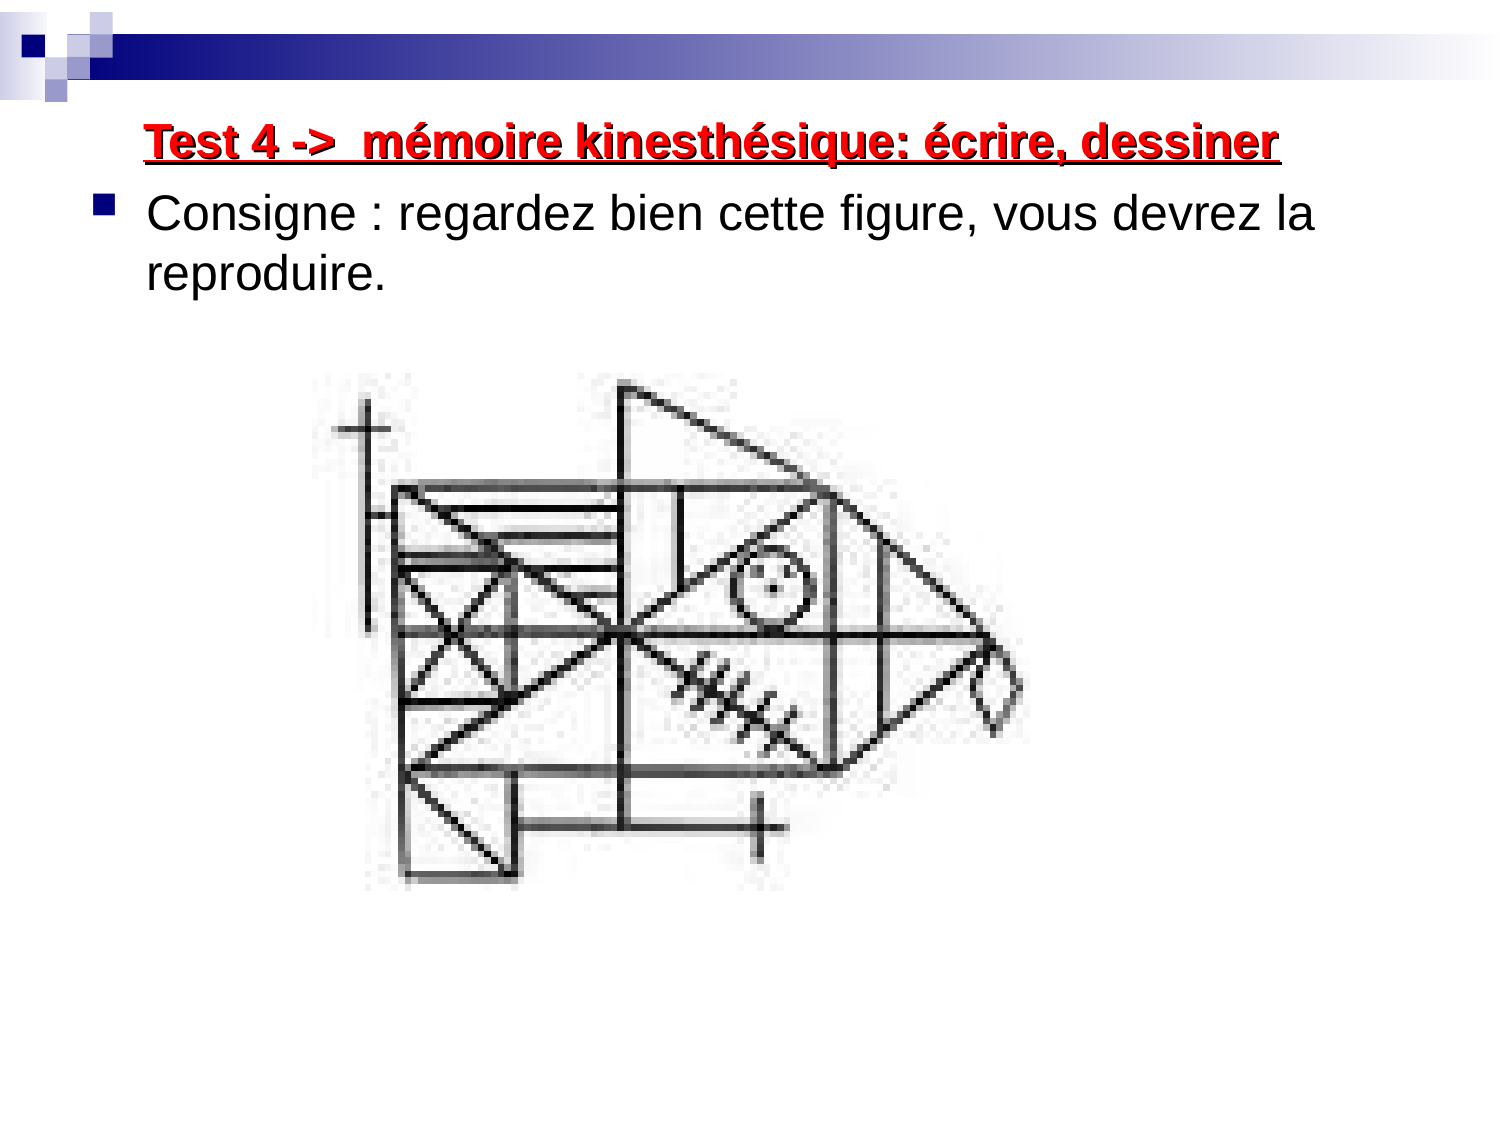

# Test 4 -> mémoire kinesthésique: écrire, dessiner
Consigne : regardez bien cette figure, vous devrez la reproduire.